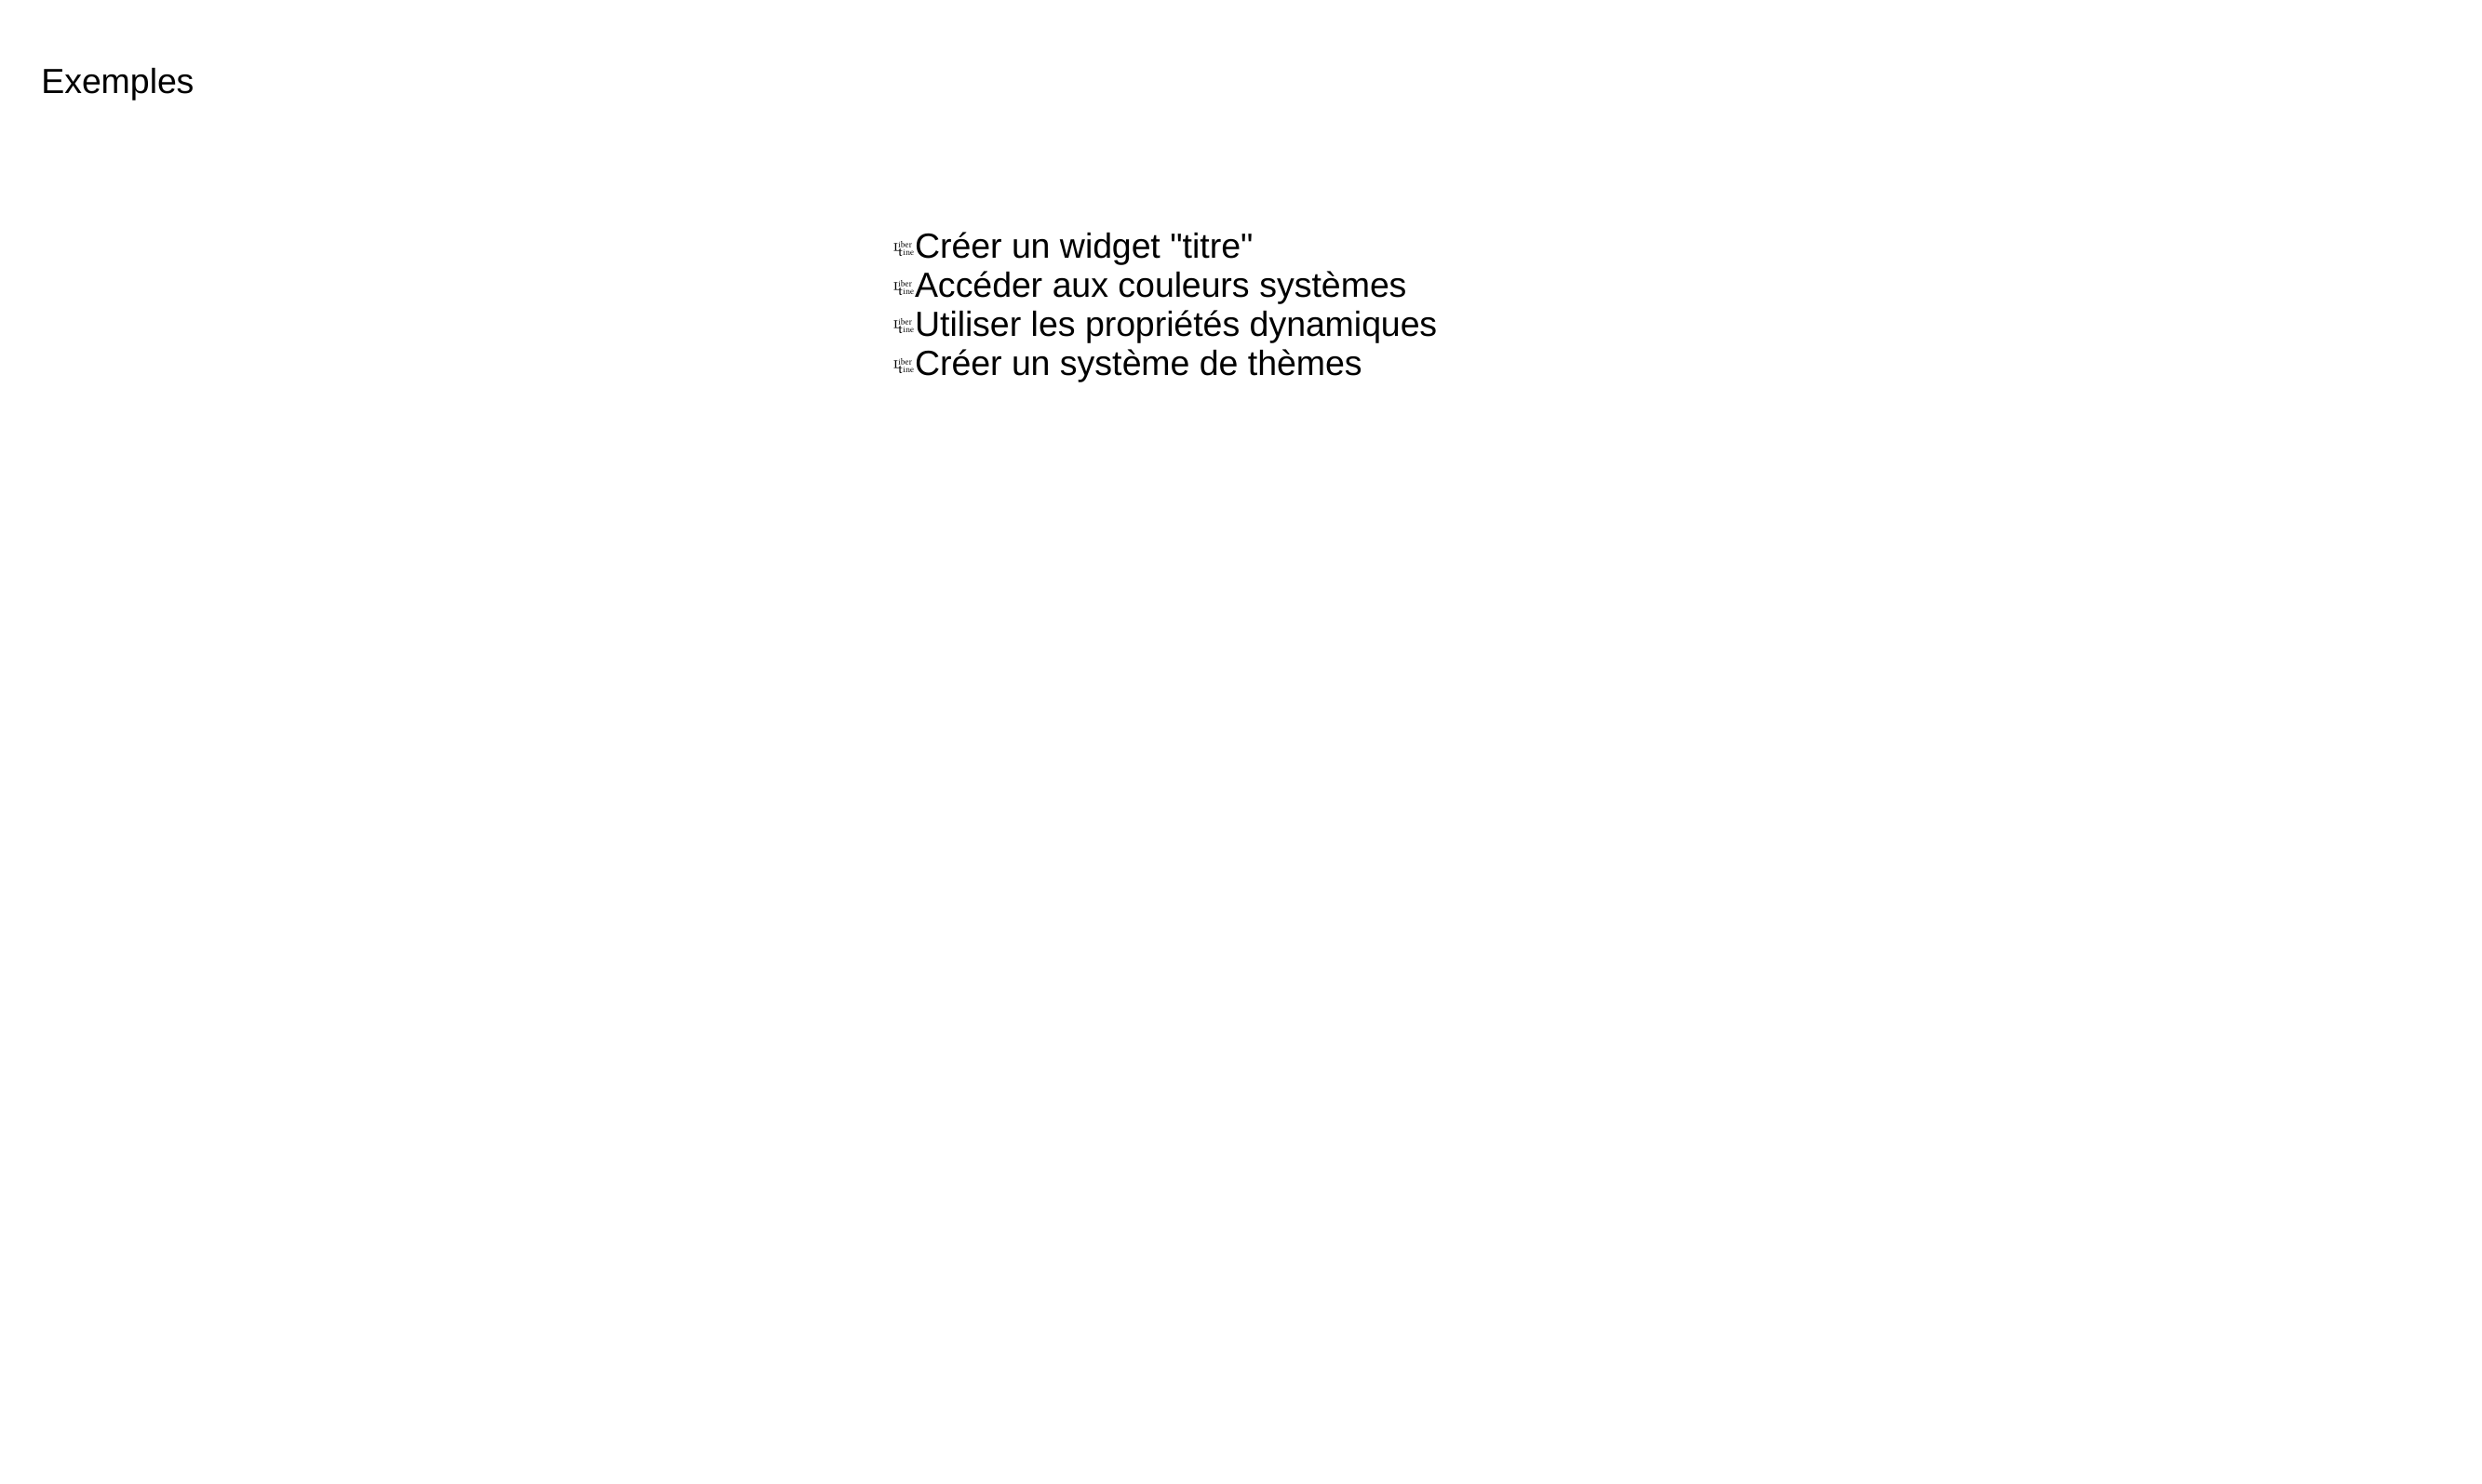

Exemples
Créer un widget "titre"
Accéder aux couleurs systèmes
Utiliser les propriétés dynamiques
Créer un système de thèmes